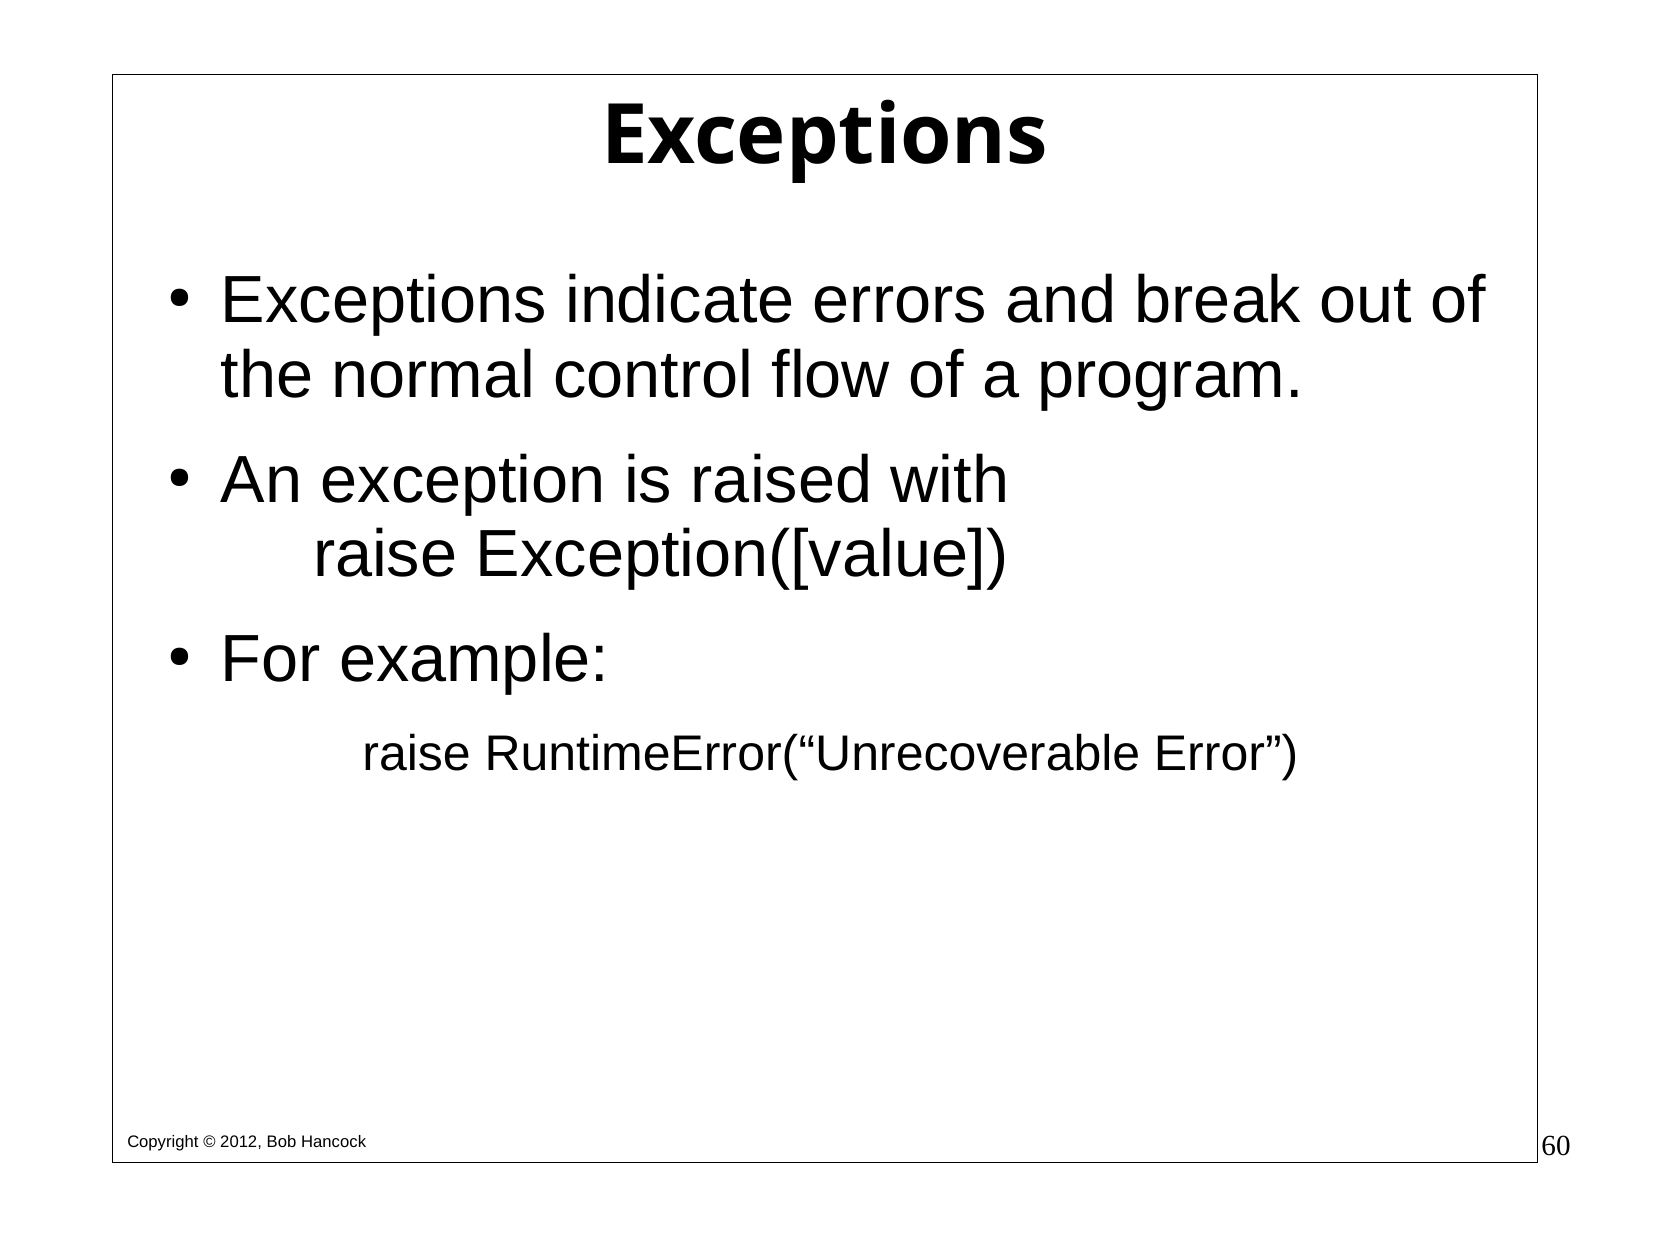

# Exceptions
Exceptions indicate errors and break out of the normal control flow of a program.
An exception is raised with
 raise Exception([value])
For example:
raise RuntimeError(“Unrecoverable Error”)
Copyright © 2012, Bob Hancock
60